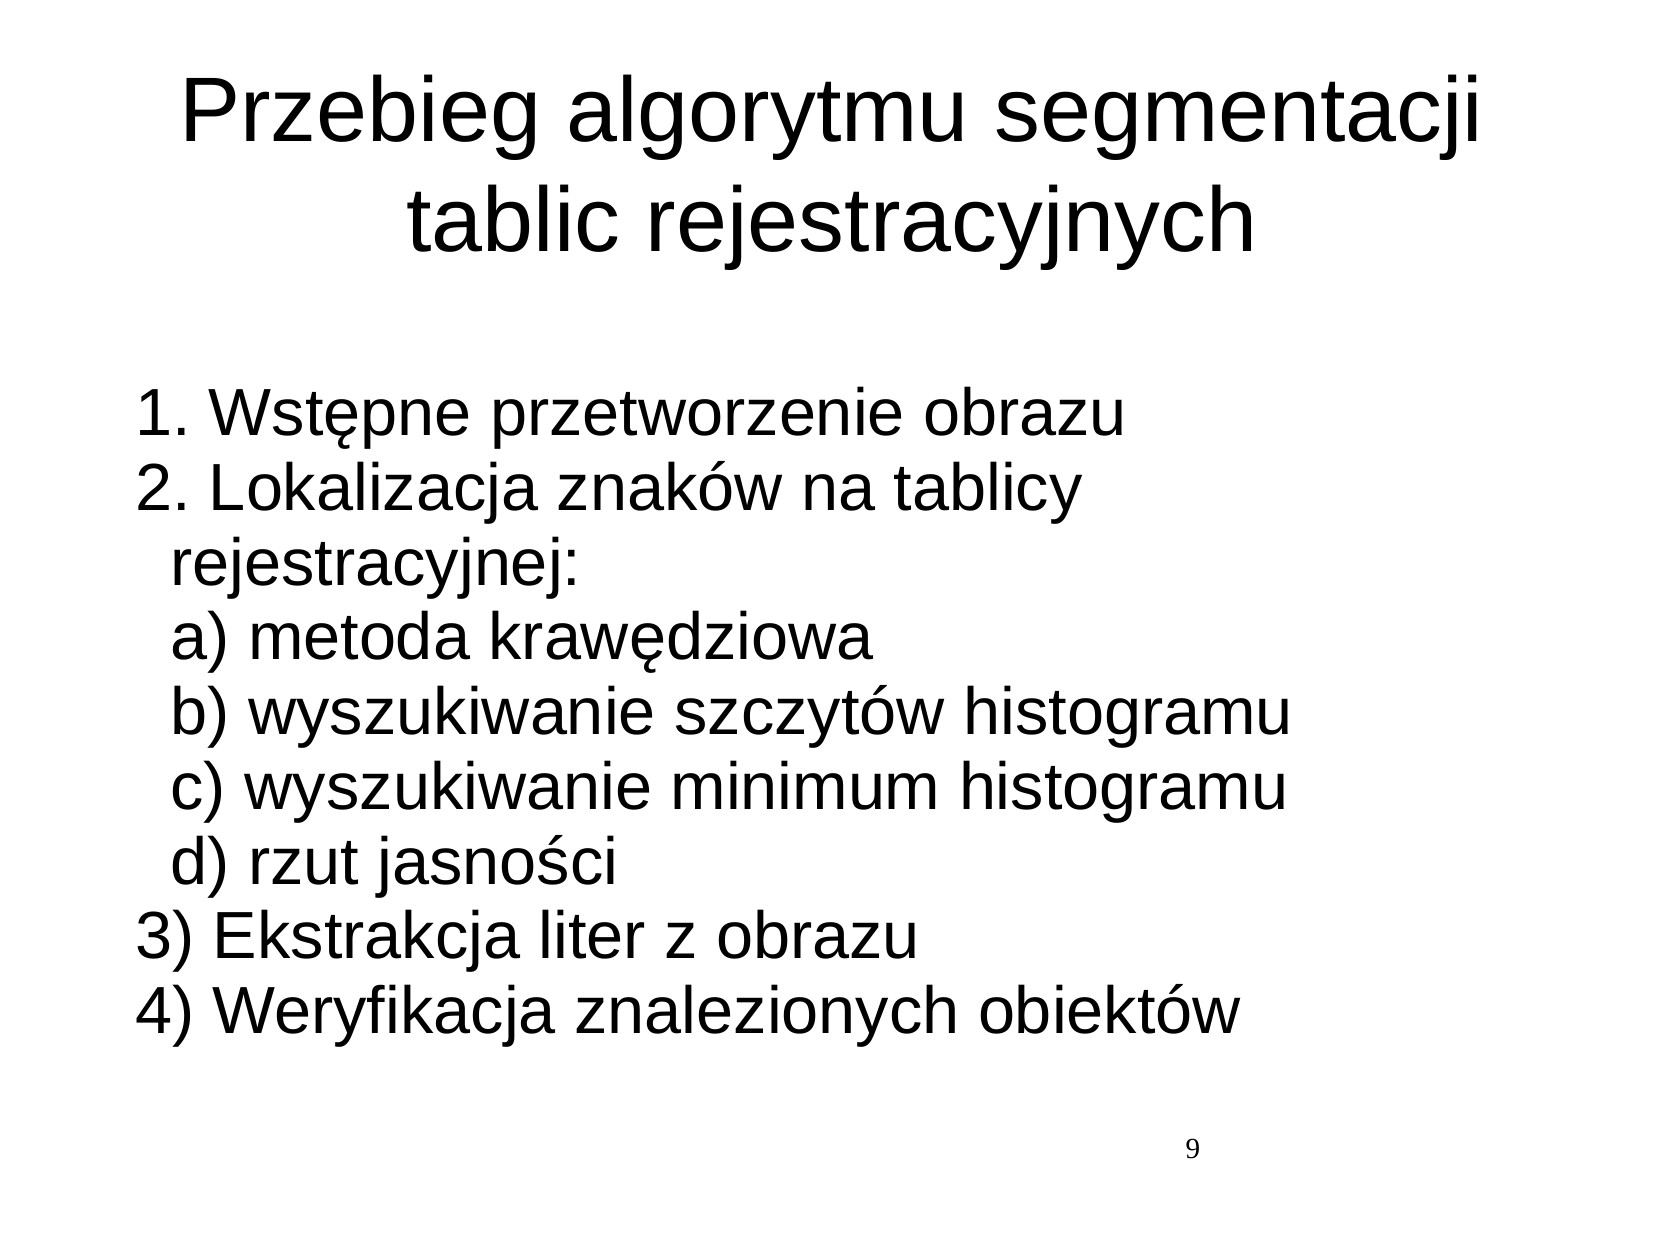

# Przebieg algorytmu segmentacji tablic rejestracyjnych
 Wstępne przetworzenie obrazu
 Lokalizacja znaków na tablicy rejestracyjnej:
 metoda krawędziowa
 wyszukiwanie szczytów histogramu
 wyszukiwanie minimum histogramu
 rzut jasności
 Ekstrakcja liter z obrazu
 Weryfikacja znalezionych obiektów
9